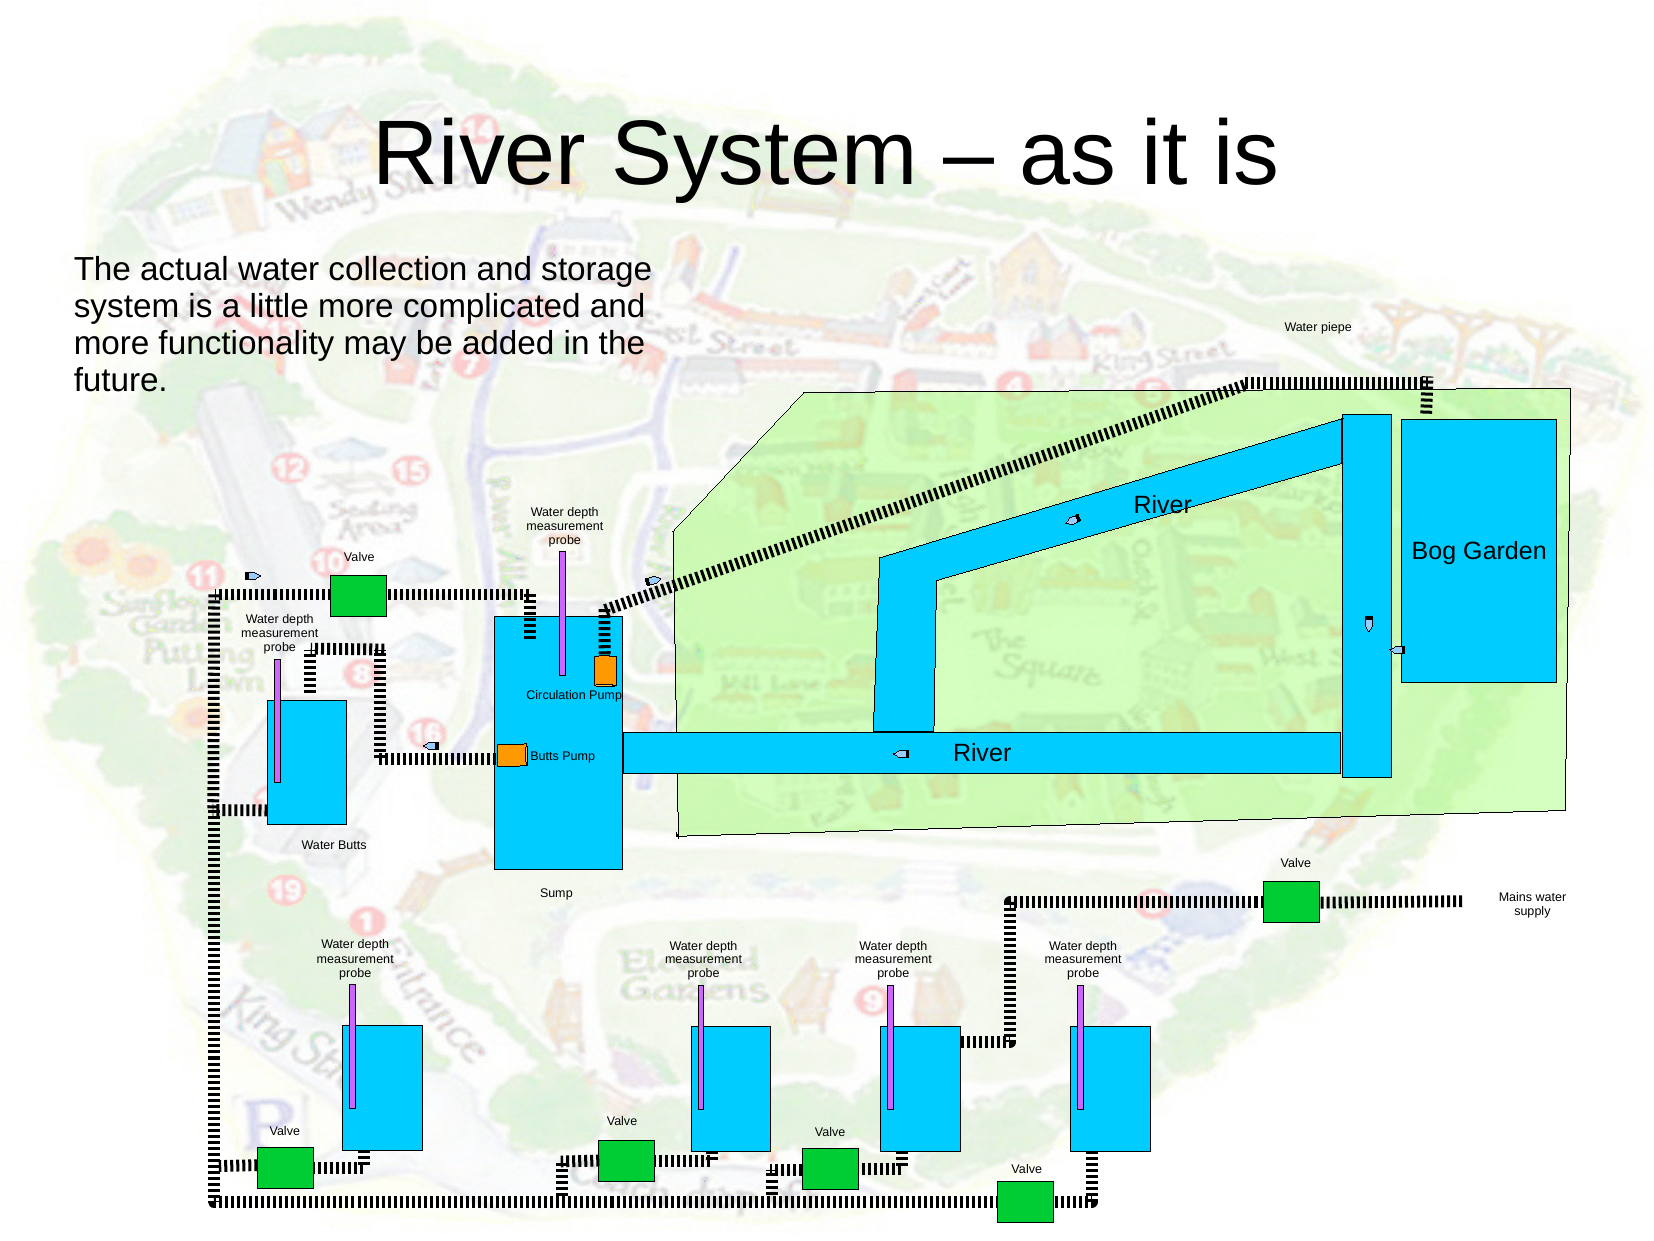

# River System – as it is
The actual water collection and storage system is a little more complicated and more functionality may be added in the future.
Water piepe
Bog Garden
River
Water depth measurement probe
Valve
Water depth measurement probe
Circulation Pump
River
Butts Pump
Water Butts
Valve
Sump
Mains water supply
Water depth measurement probe
Water depth measurement probe
Water depth measurement probe
Water depth measurement probe
Valve
Valve
Valve
Valve